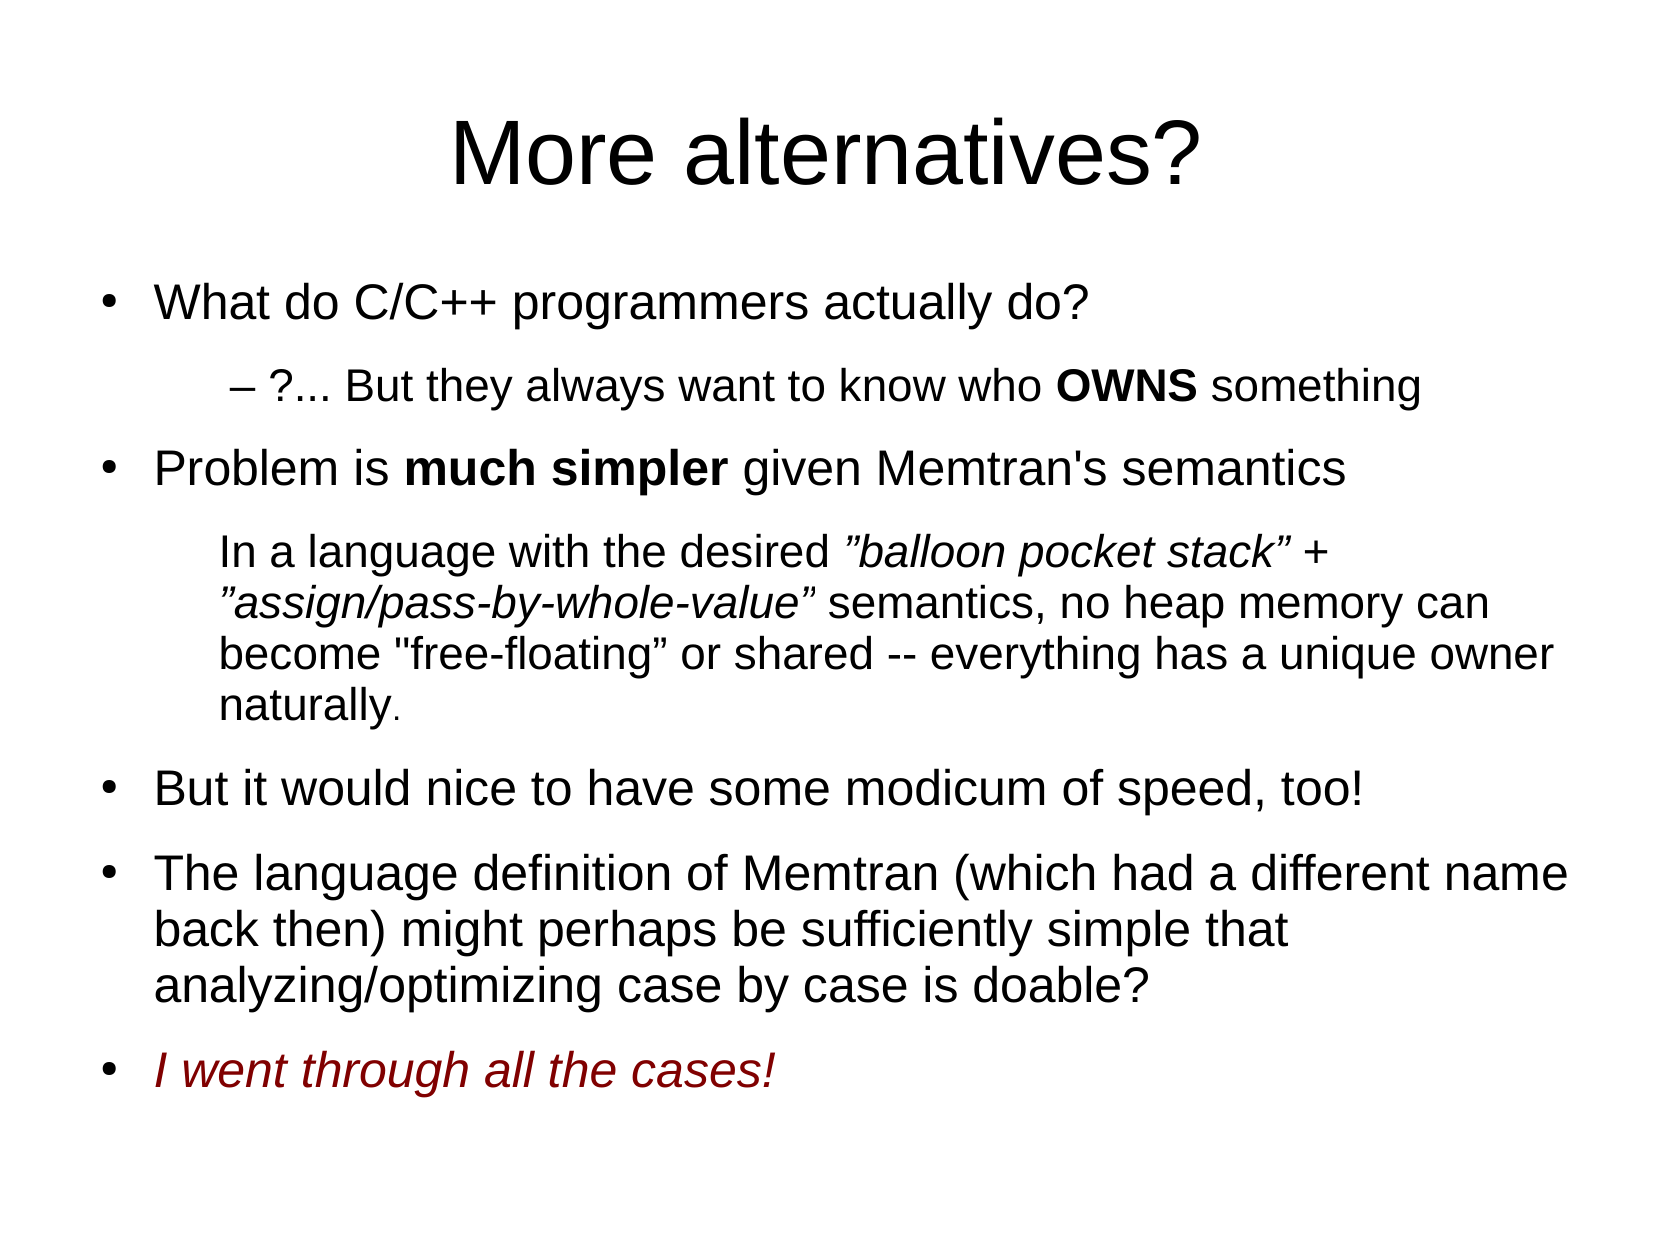

# More alternatives?
What do C/C++ programmers actually do?
 – ?... But they always want to know who OWNS something
Problem is much simpler given Memtran's semantics
In a language with the desired ”balloon pocket stack” + ”assign/pass-by-whole-value” semantics, no heap memory can become "free-floating” or shared -- everything has a unique owner naturally.
But it would nice to have some modicum of speed, too!
The language definition of Memtran (which had a different name back then) might perhaps be sufficiently simple that analyzing/optimizing case by case is doable?
I went through all the cases!